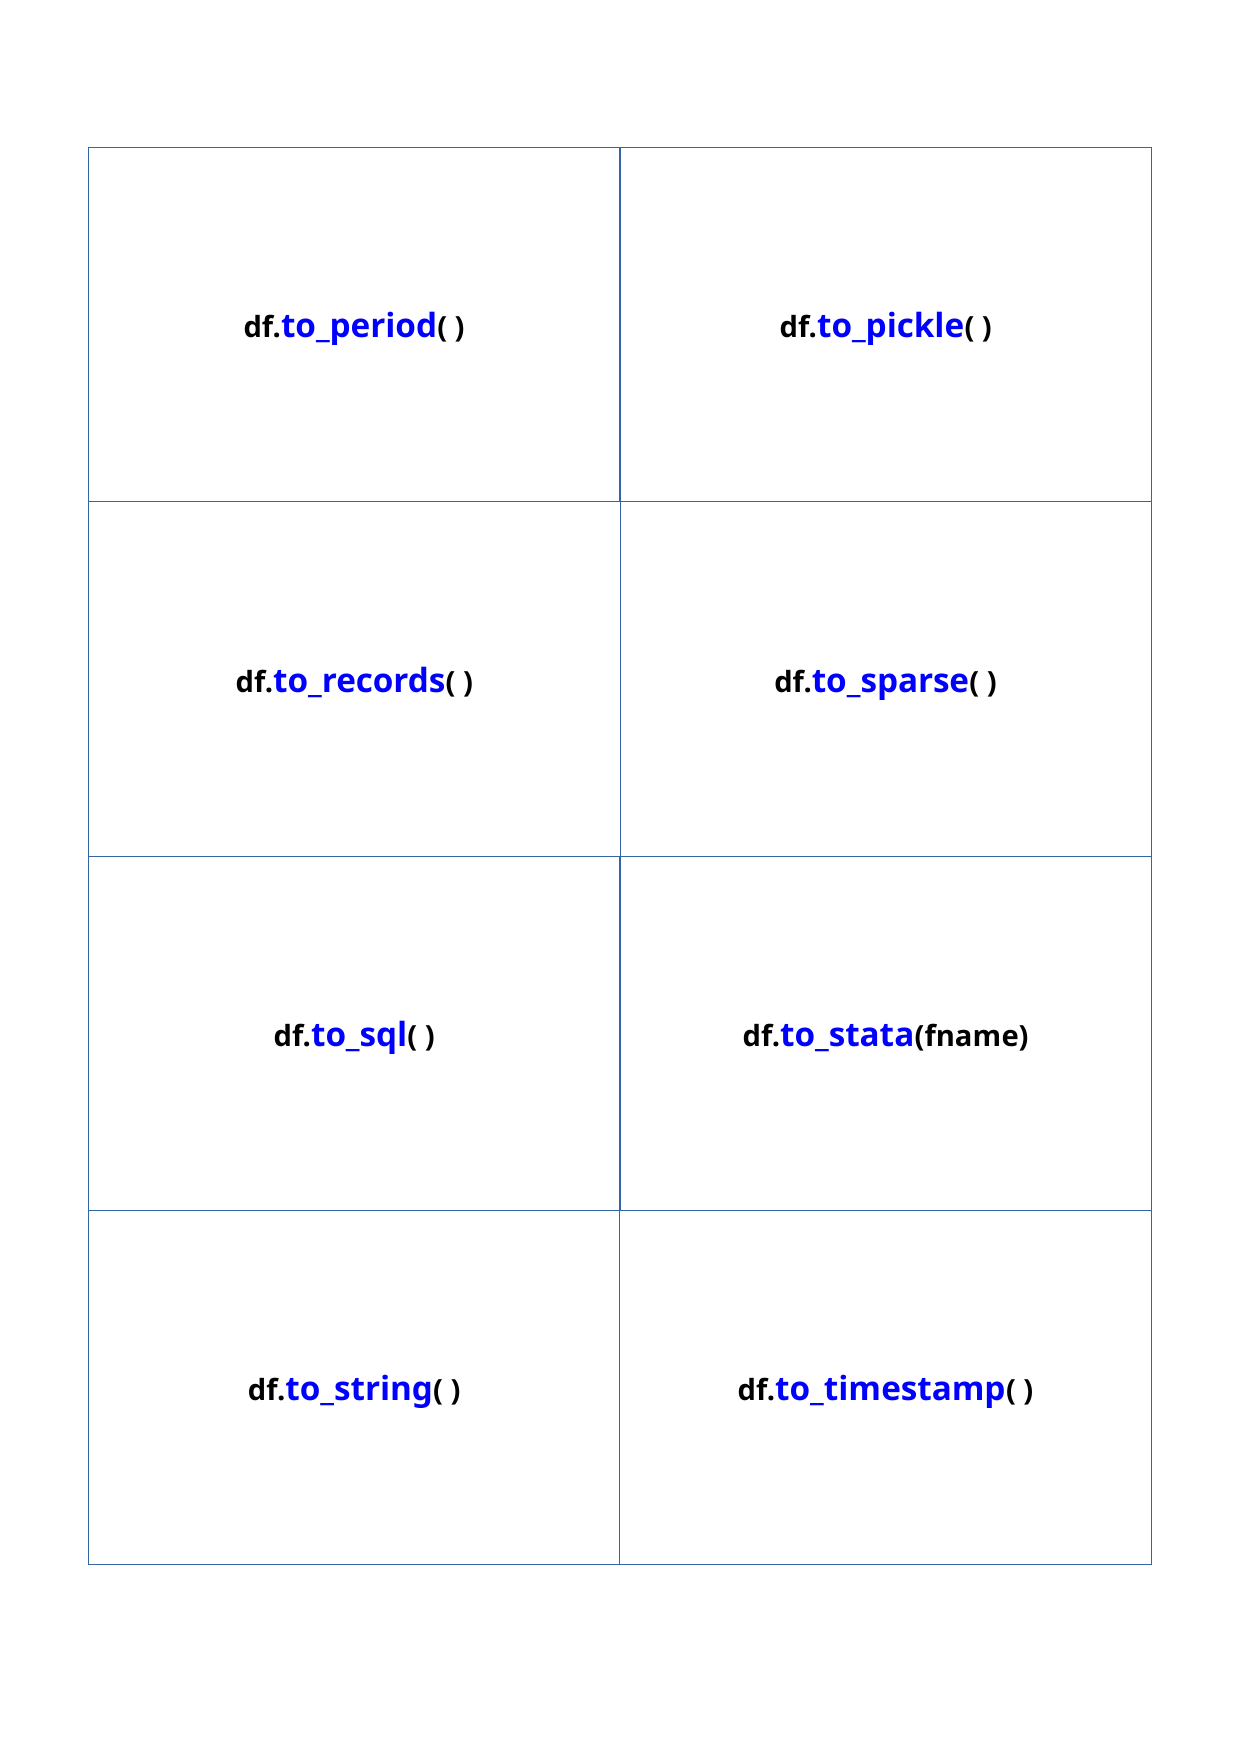

df.to_period( )
df.to_pickle( )
df.to_records( )
df.to_sparse( )
df.to_sql( )
df.to_stata(fname)
df.to_string( )
df.to_timestamp( )